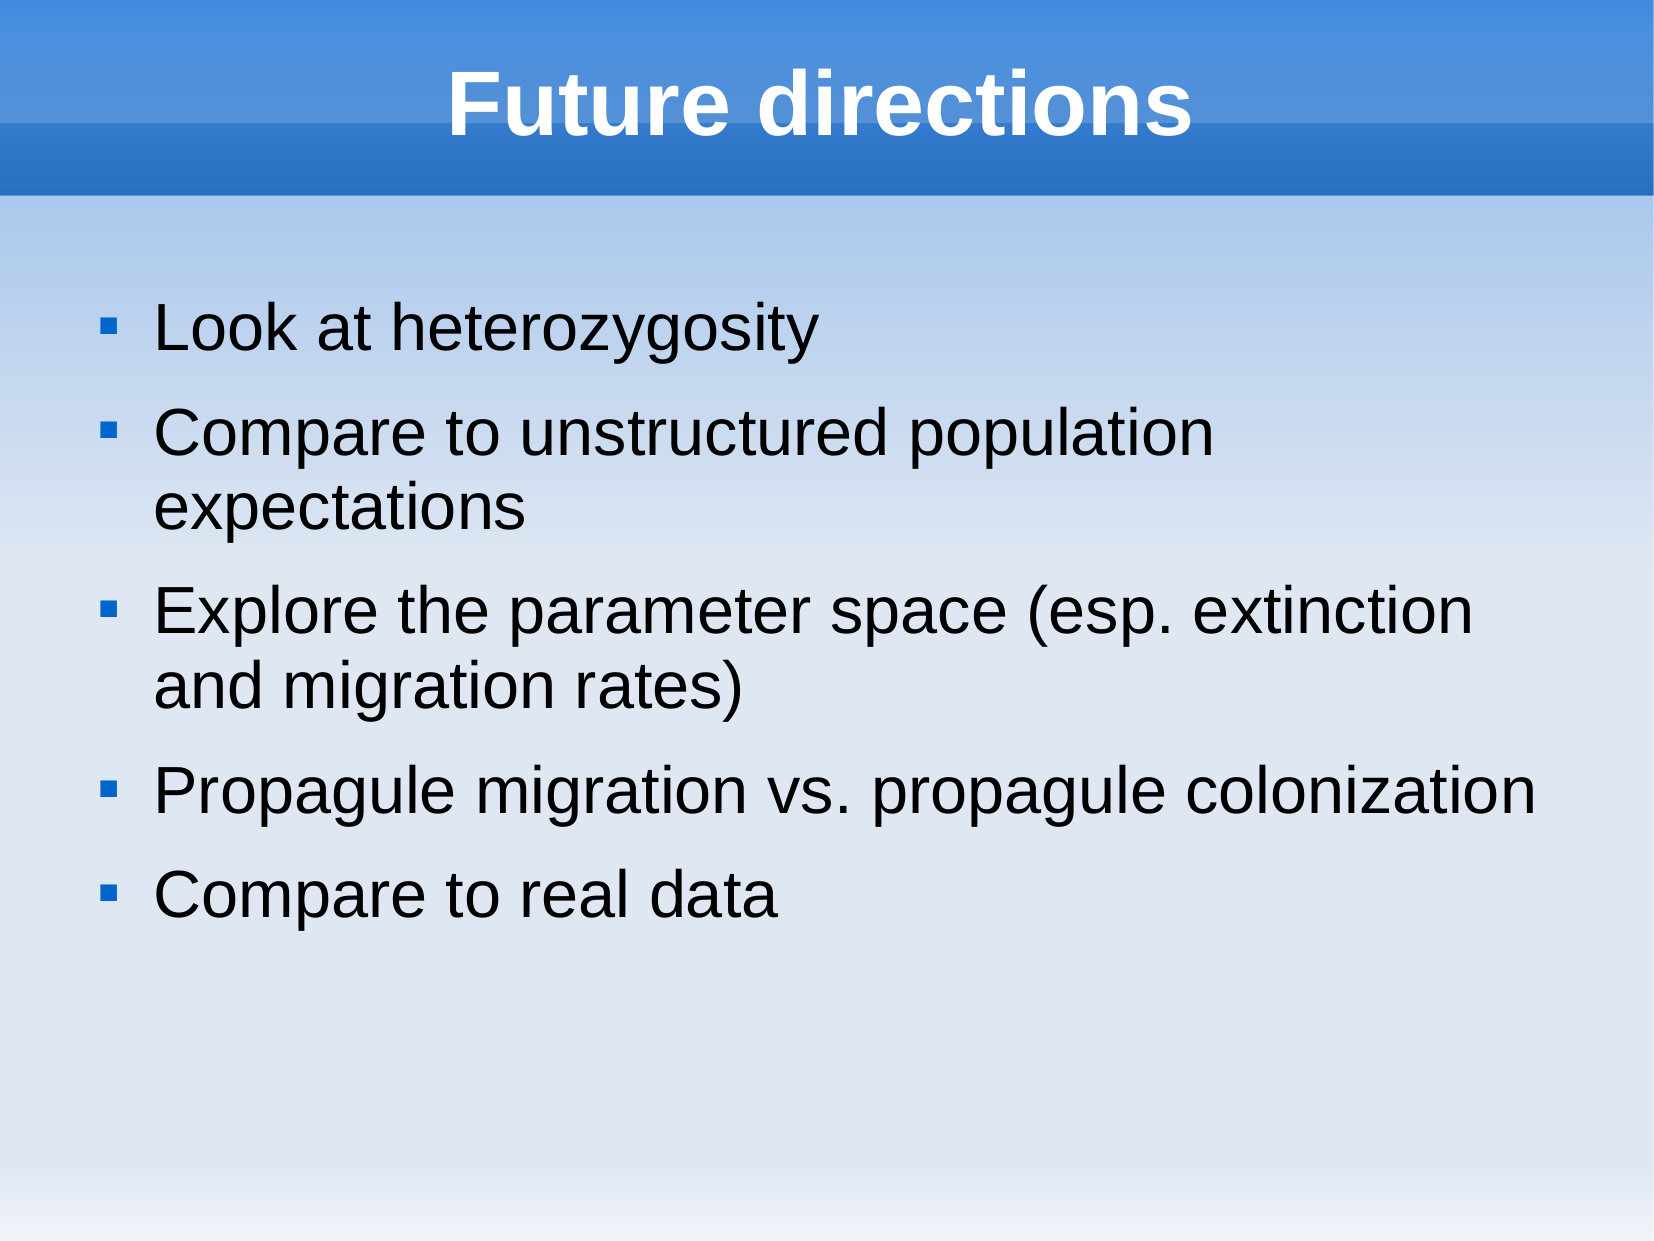

# Future directions
Look at heterozygosity
Compare to unstructured population expectations
Explore the parameter space (esp. extinction and migration rates)
Propagule migration vs. propagule colonization
Compare to real data